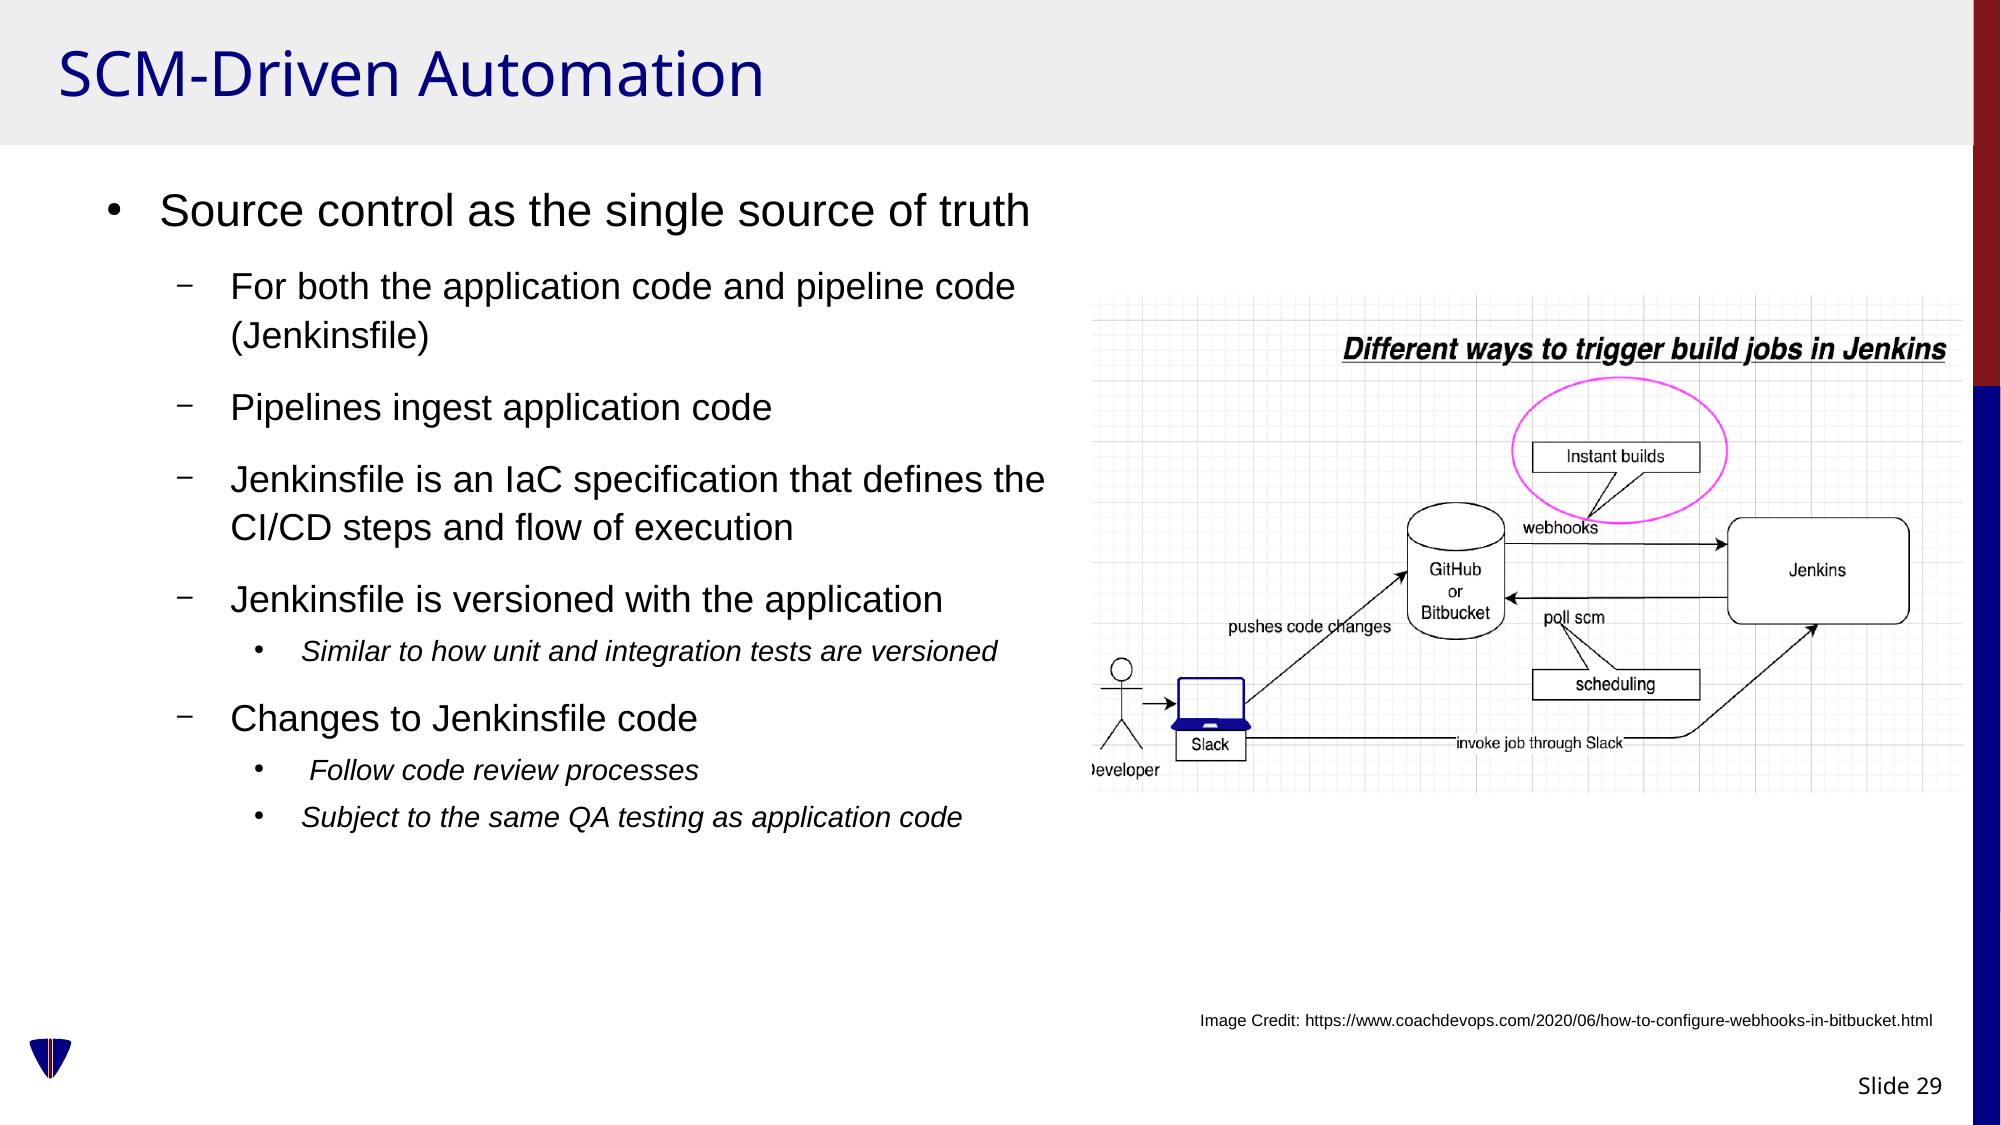

# SCM-Driven Automation
Source control as the single source of truth
For both the application code and pipeline code (Jenkinsfile)
Pipelines ingest application code
Jenkinsfile is an IaC specification that defines the CI/CD steps and flow of execution
Jenkinsfile is versioned with the application
Similar to how unit and integration tests are versioned
Changes to Jenkinsfile code
 Follow code review processes
Subject to the same QA testing as application code
Image Credit: https://www.coachdevops.com/2020/06/how-to-configure-webhooks-in-bitbucket.html